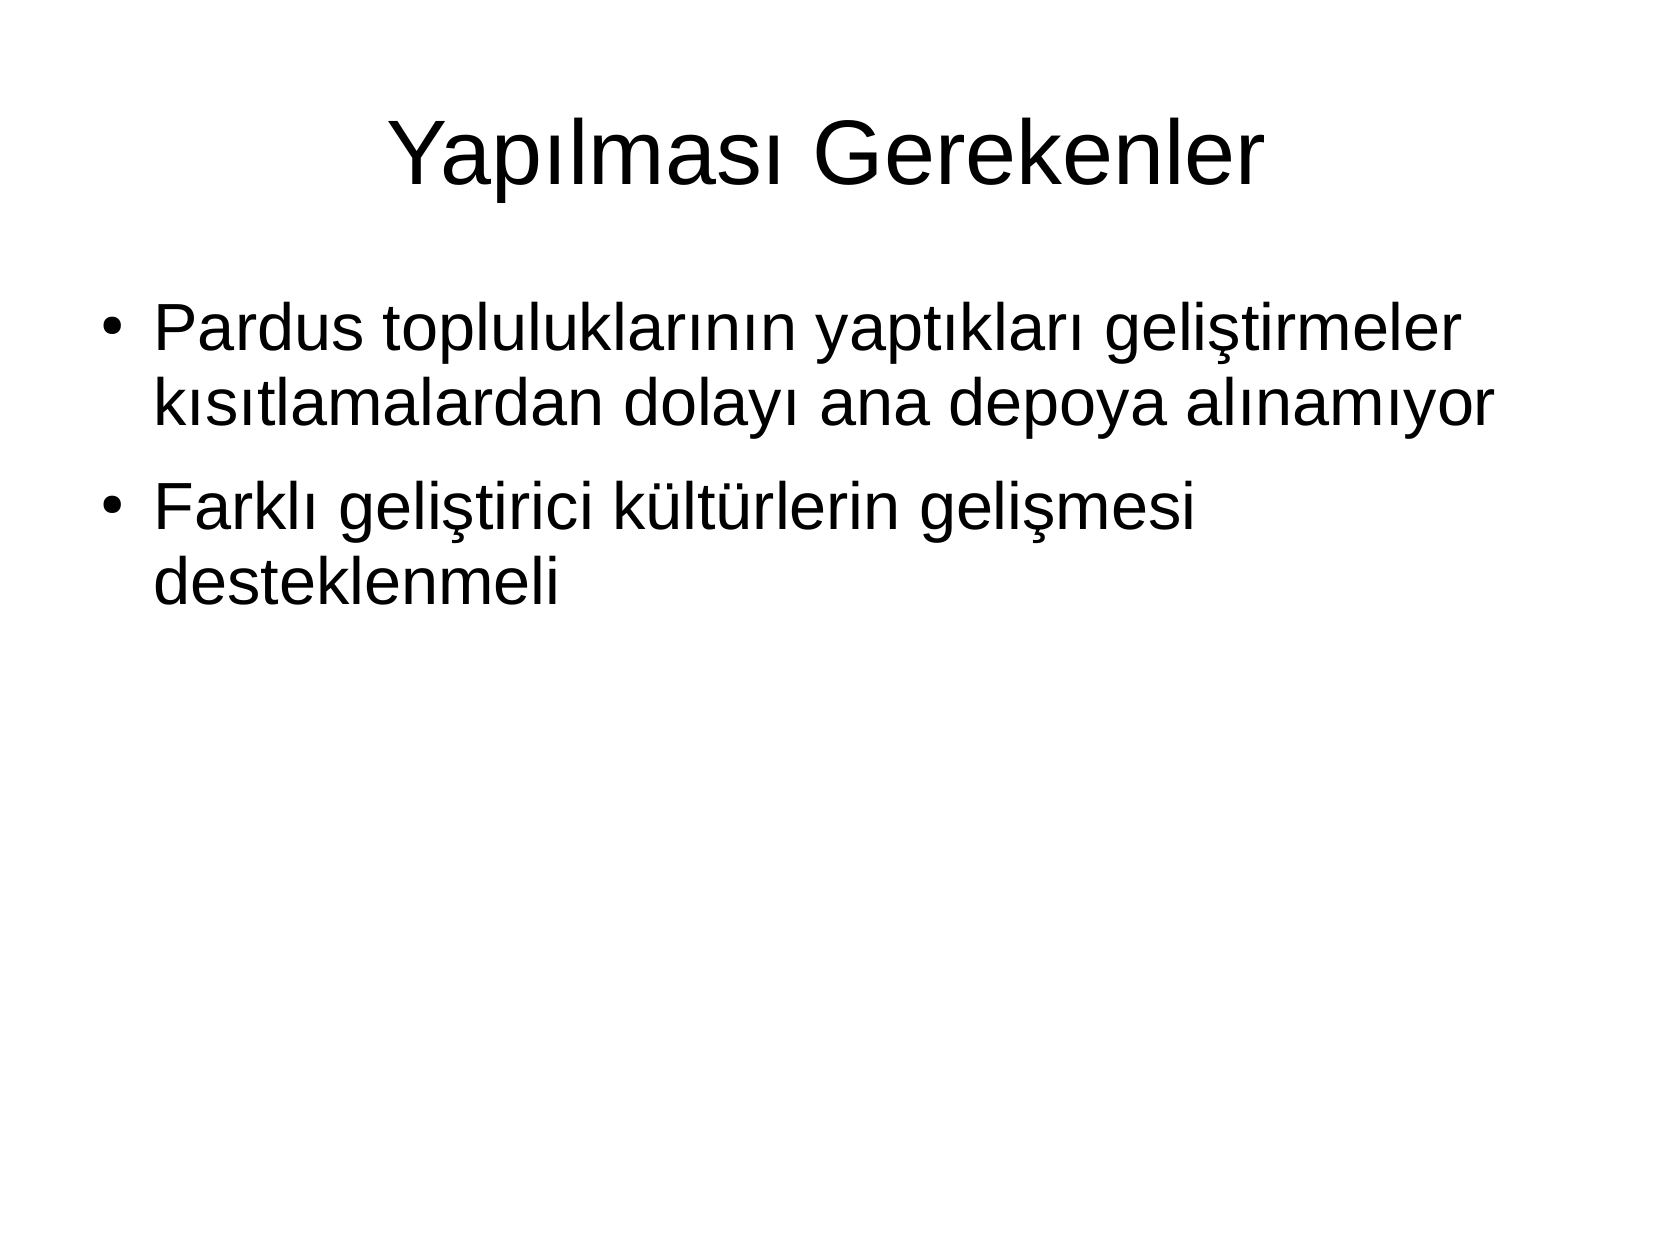

# Yapılması Gerekenler
Pardus topluluklarının yaptıkları geliştirmeler kısıtlamalardan dolayı ana depoya alınamıyor
Farklı geliştirici kültürlerin gelişmesi desteklenmeli